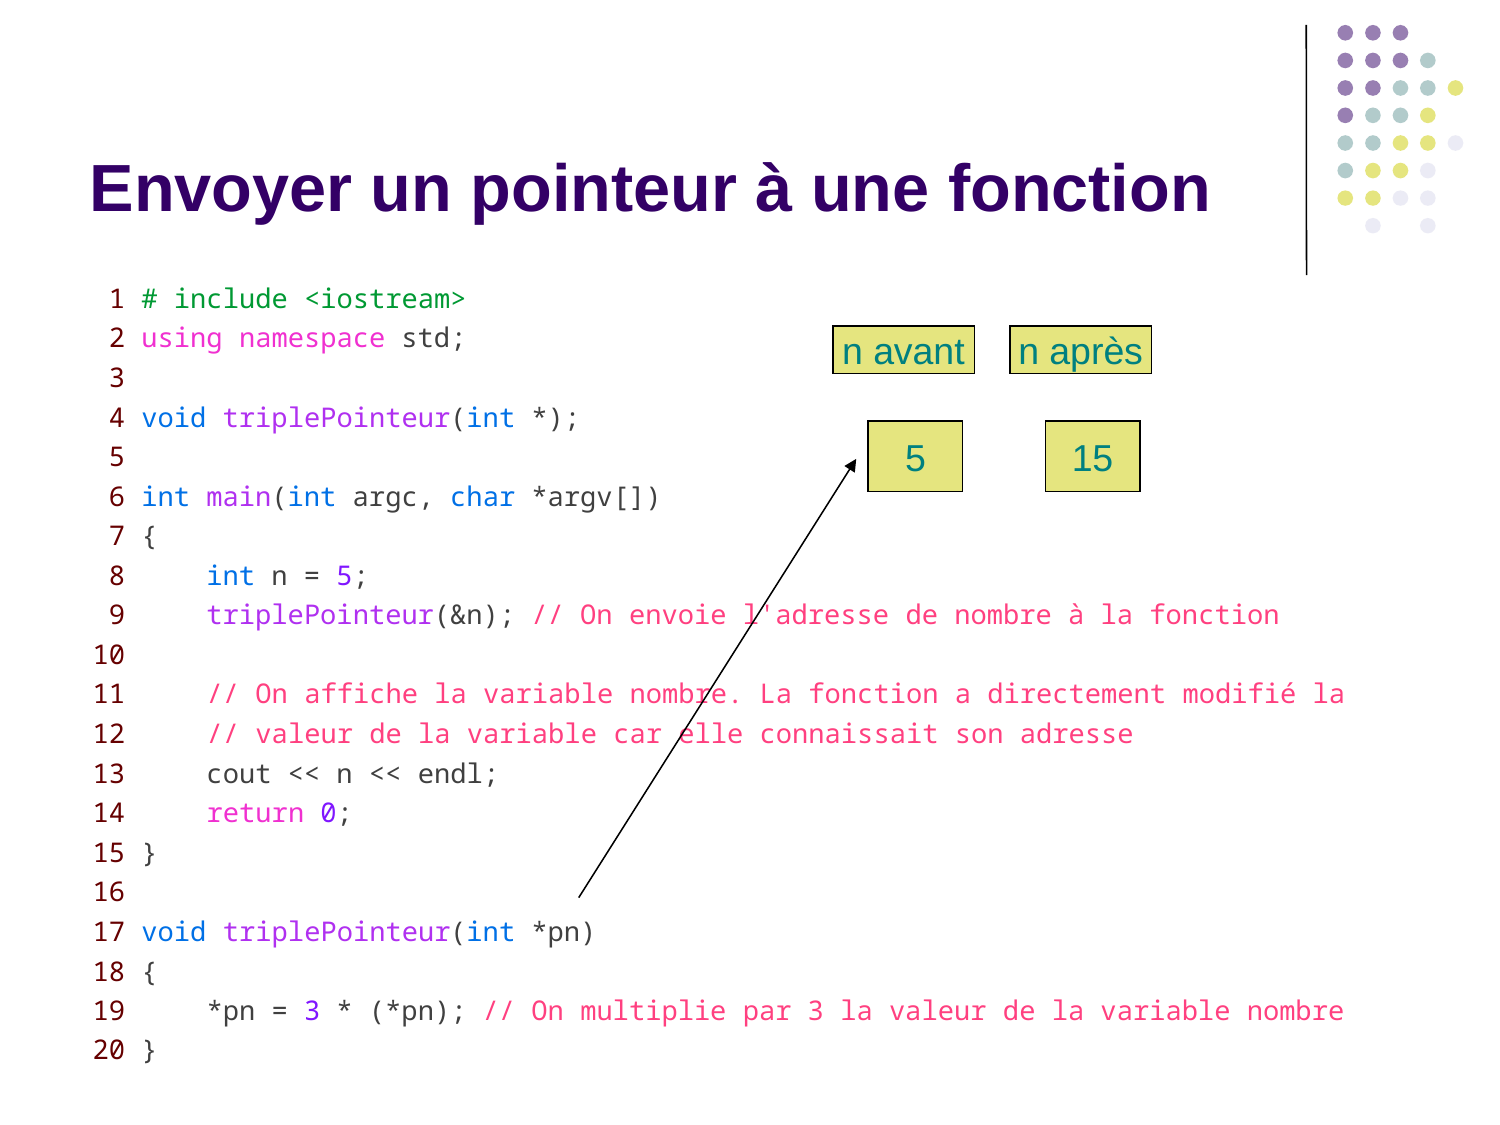

# Envoyer un pointeur à une fonction
 1 # include <iostream>
 2 using namespace std;
 3
 4 void triplePointeur(int *);
 5
 6 int main(int argc, char *argv[])
 7 {
 8 int n = 5;
 9 triplePointeur(&n); // On envoie l'adresse de nombre à la fonction
10
11 // On affiche la variable nombre. La fonction a directement modifié la
12 // valeur de la variable car elle connaissait son adresse
13 cout << n << endl;
14 return 0;
15 }
16
17 void triplePointeur(int *pn)
18 {
19 *pn = 3 * (*pn); // On multiplie par 3 la valeur de la variable nombre
20 }
n avant
n après
5
15